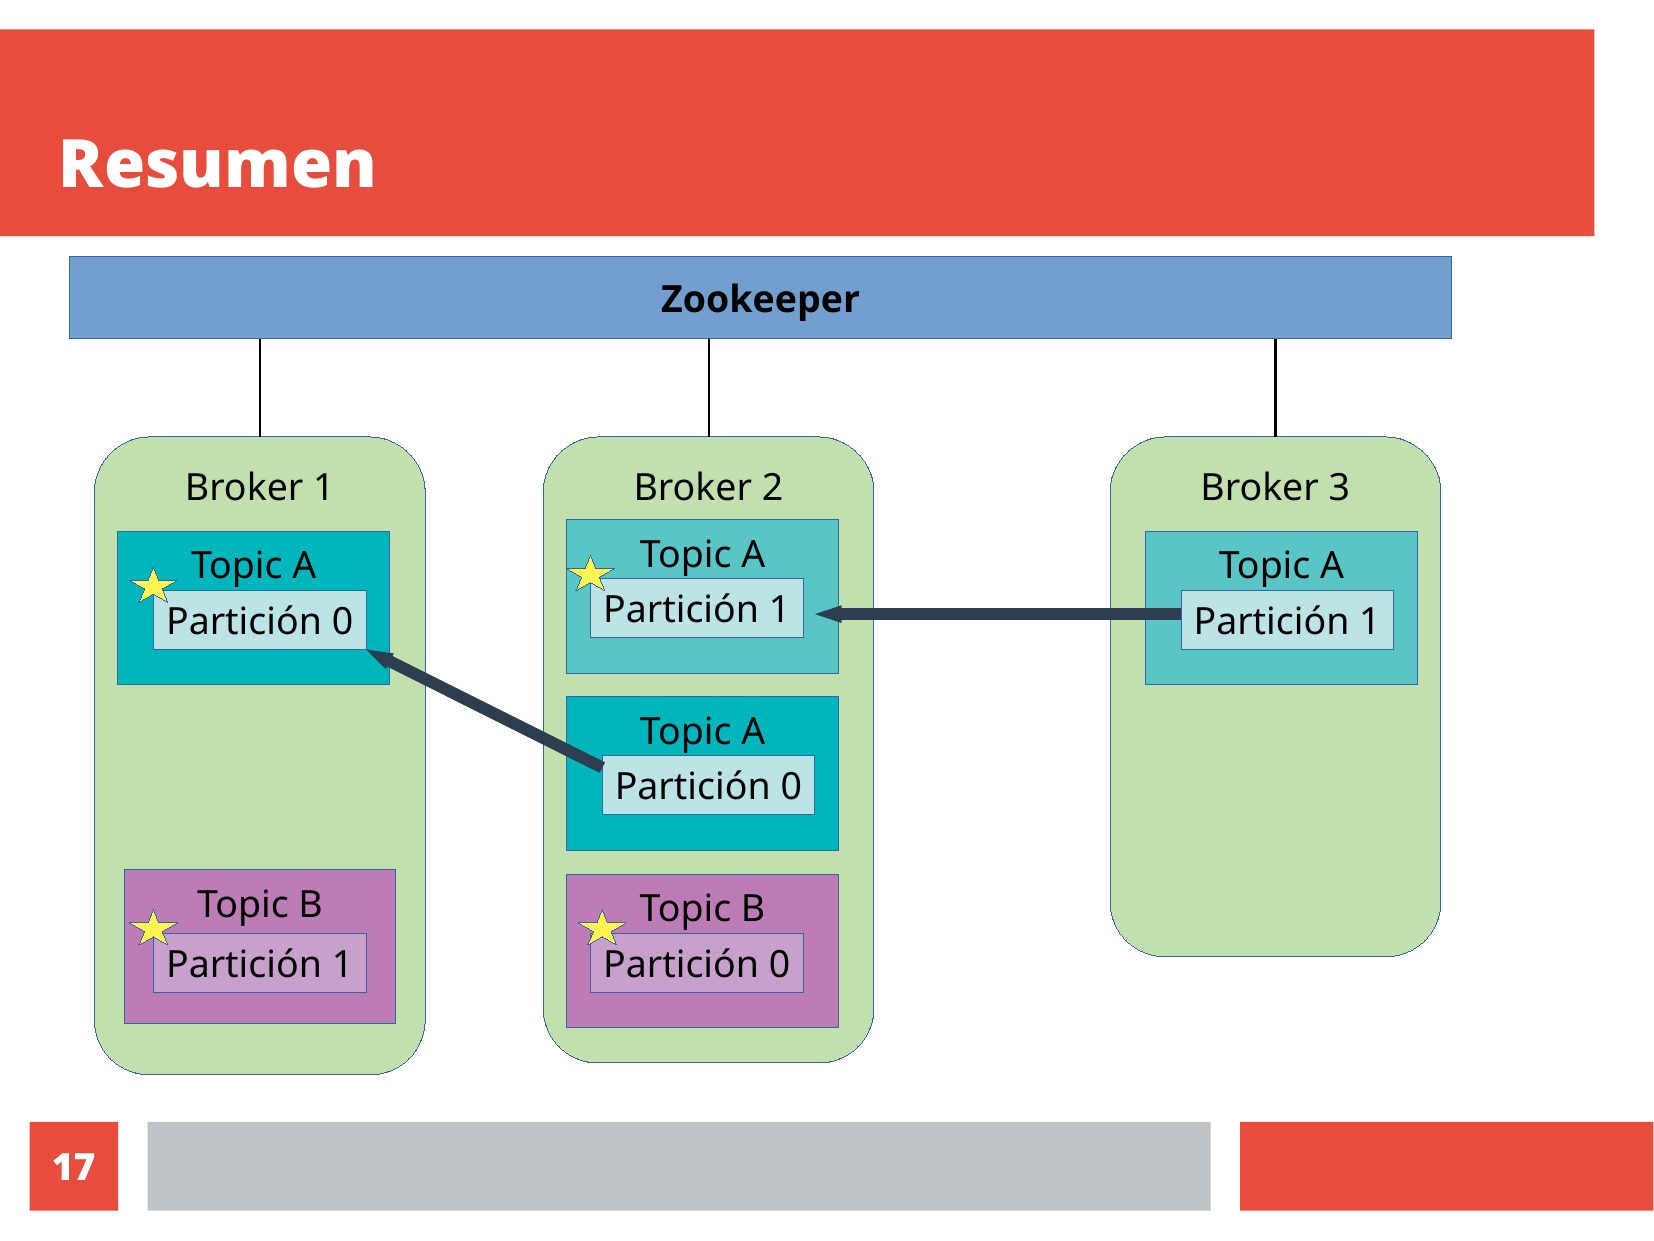

# Resumen
Zookeeper
Broker 1
Broker 2
Broker 3
Topic A
Topic A
Topic A
Partición 1
Partición 0
Partición 1
Topic A
Partición 0
Topic B
Topic B
Partición 1
Partición 0
17